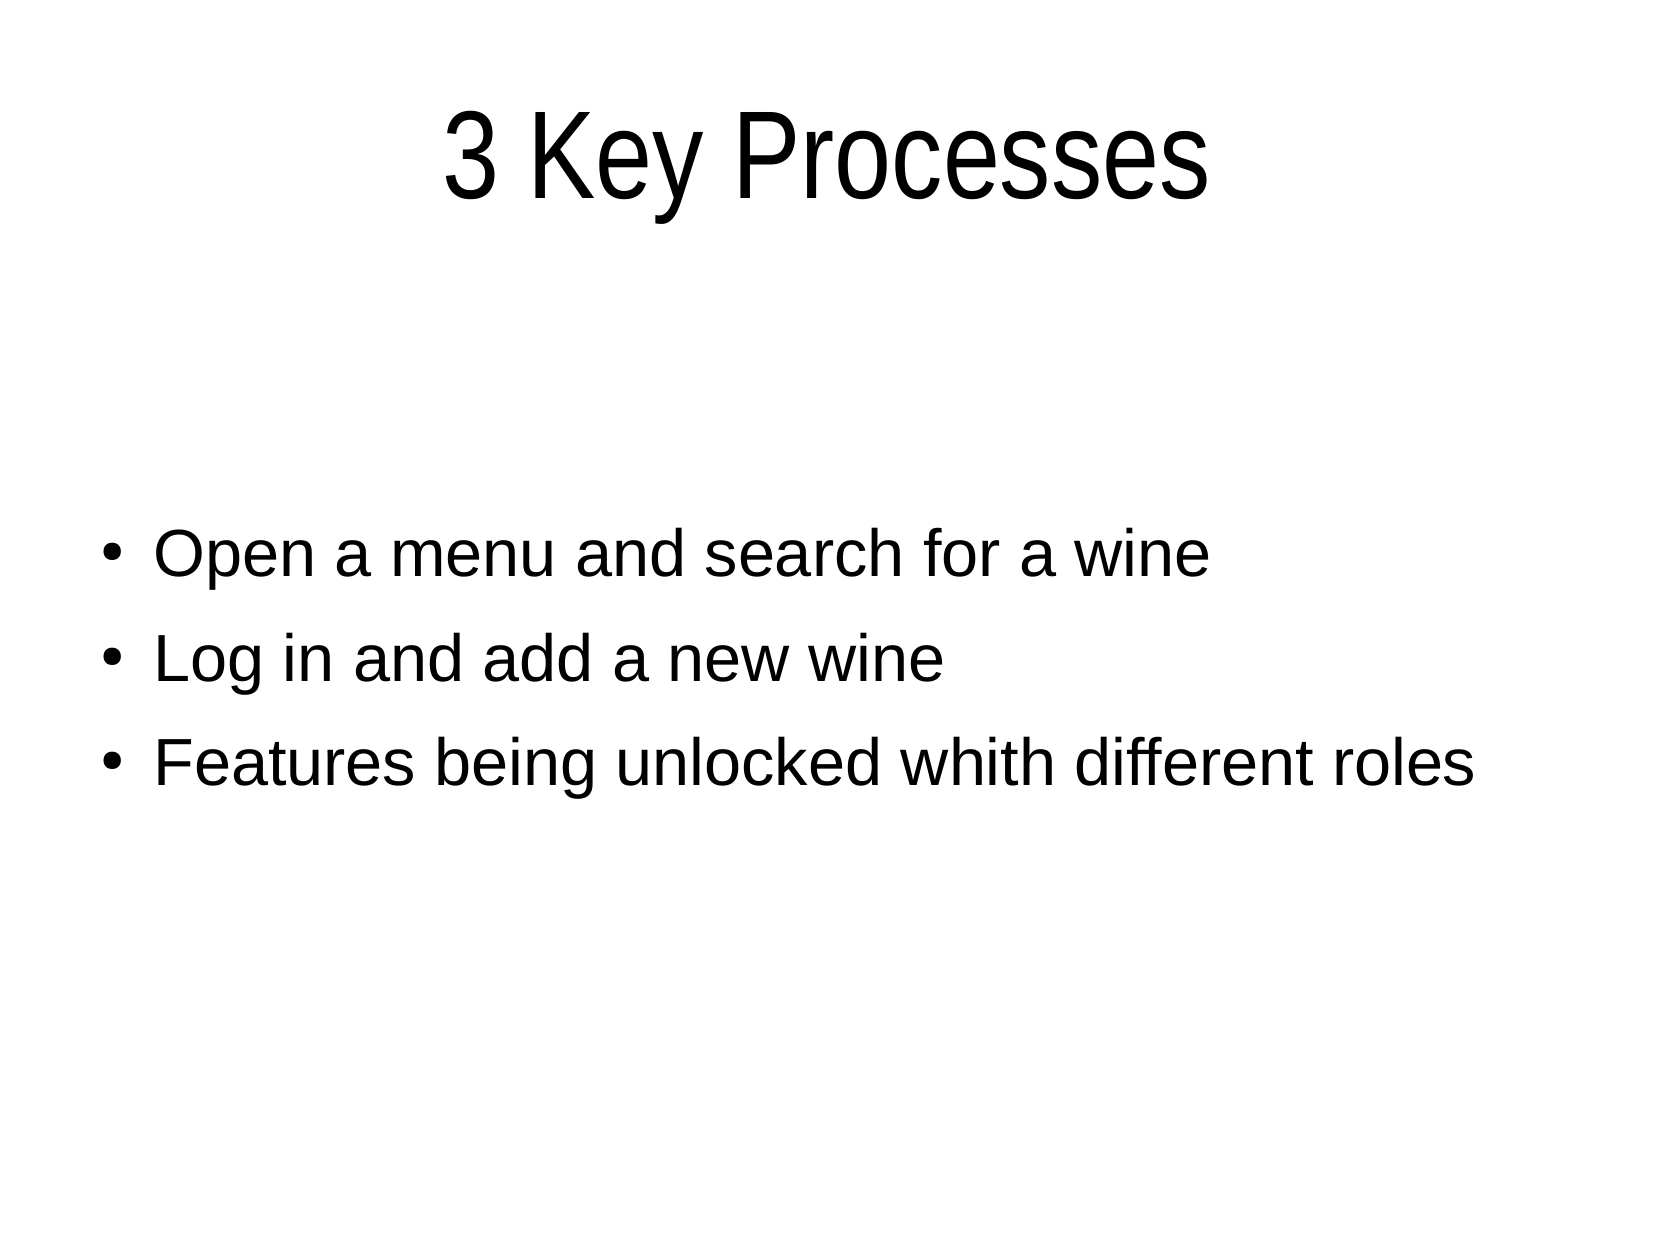

# 3 Key Processes
Open a menu and search for a wine
Log in and add a new wine
Features being unlocked whith different roles